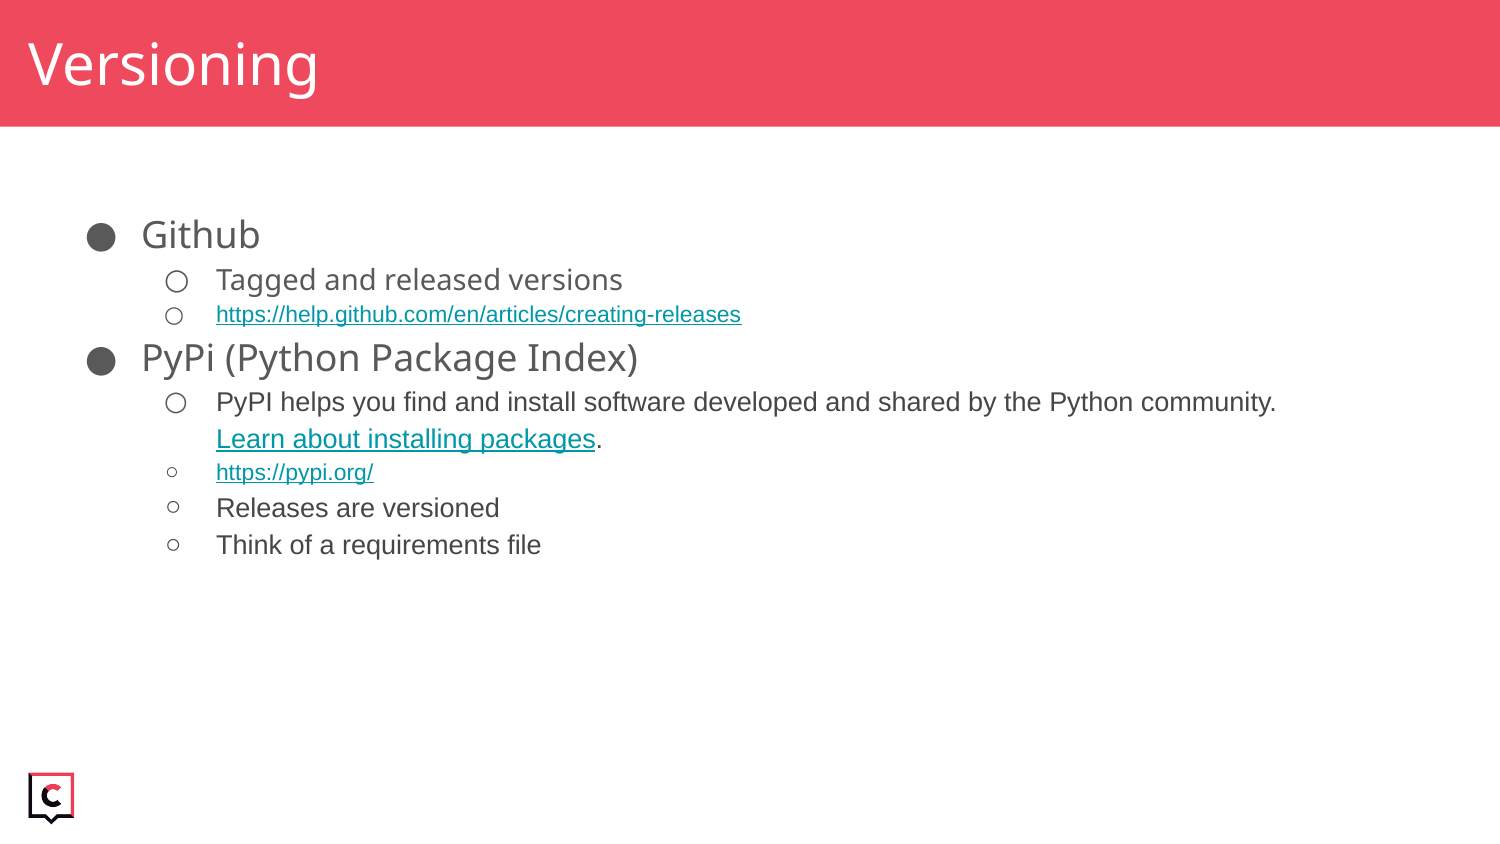

# Versioning
Github
Tagged and released versions
https://help.github.com/en/articles/creating-releases
PyPi (Python Package Index)
PyPI helps you find and install software developed and shared by the Python community. Learn about installing packages.
https://pypi.org/
Releases are versioned
Think of a requirements file